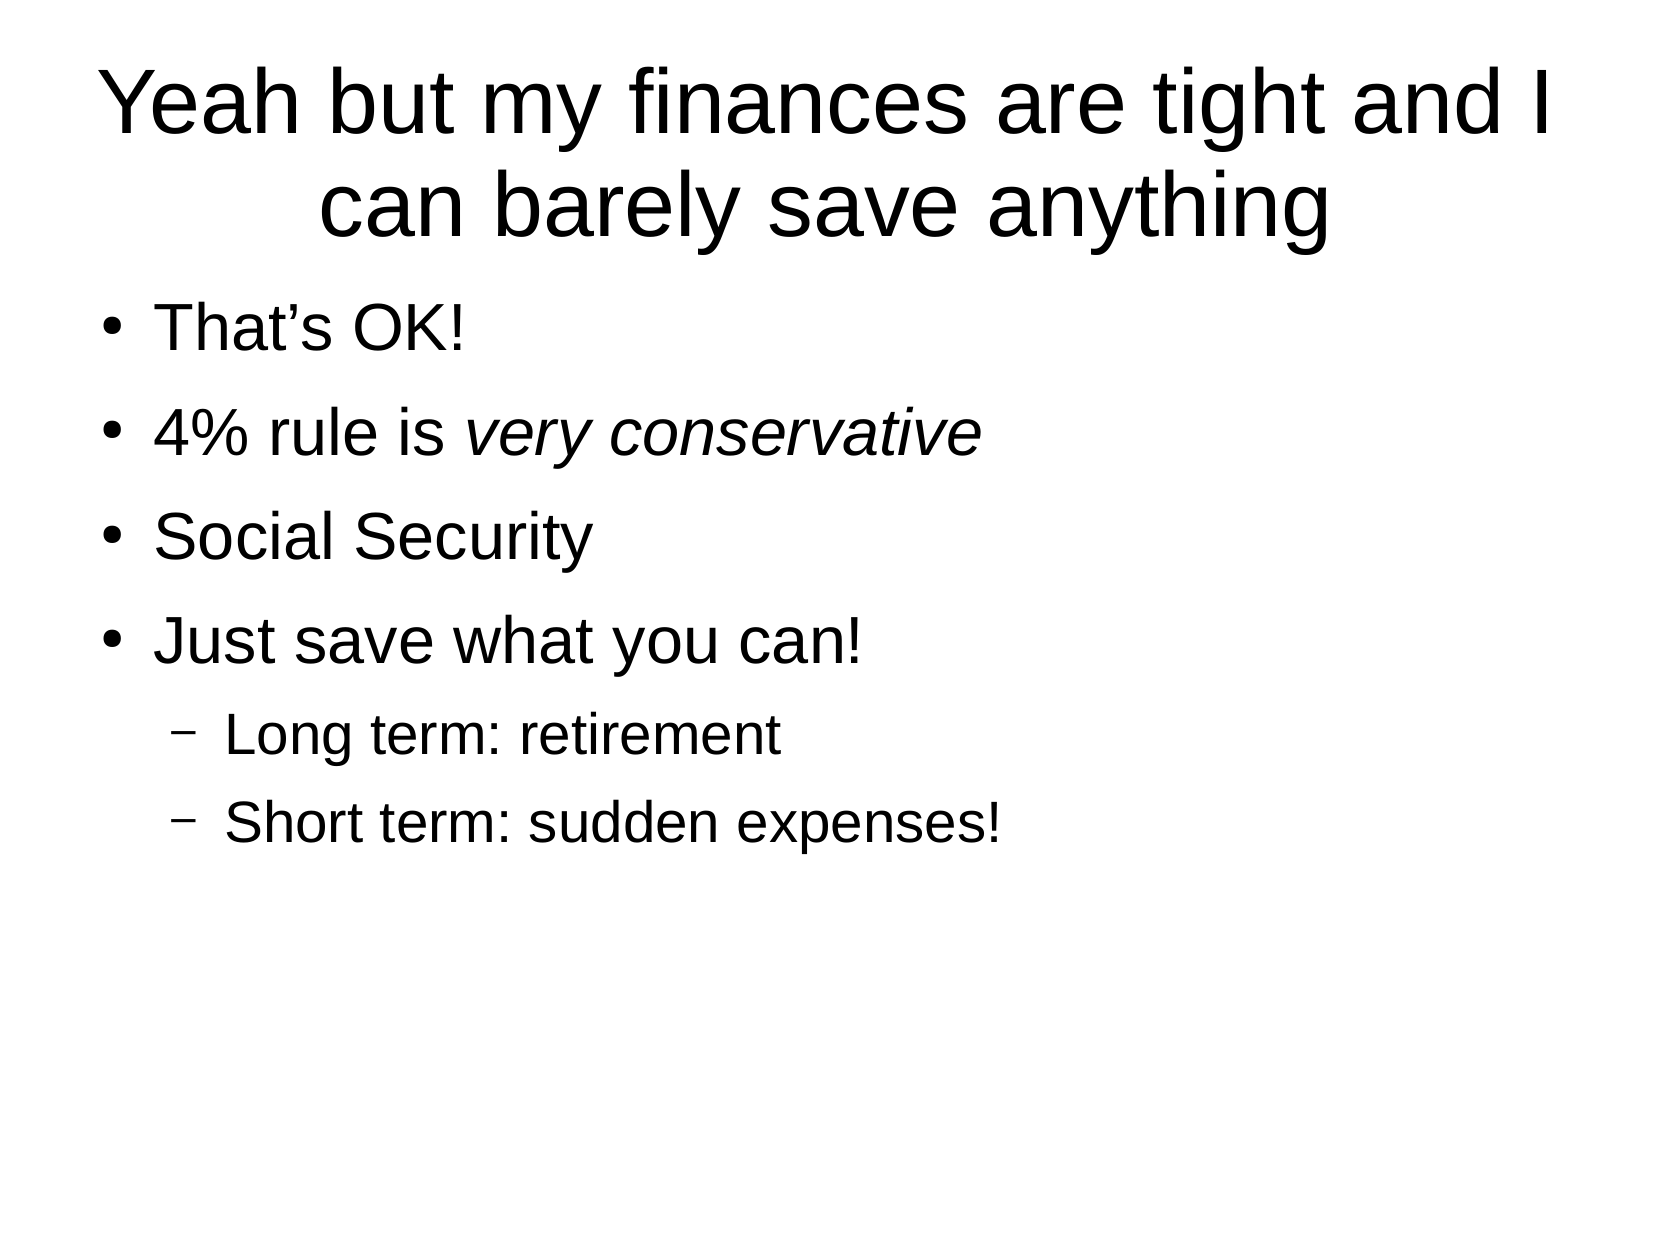

# Yeah but my finances are tight and I can barely save anything
That’s OK!
4% rule is very conservative
Social Security
Just save what you can!
Long term: retirement
Short term: sudden expenses!